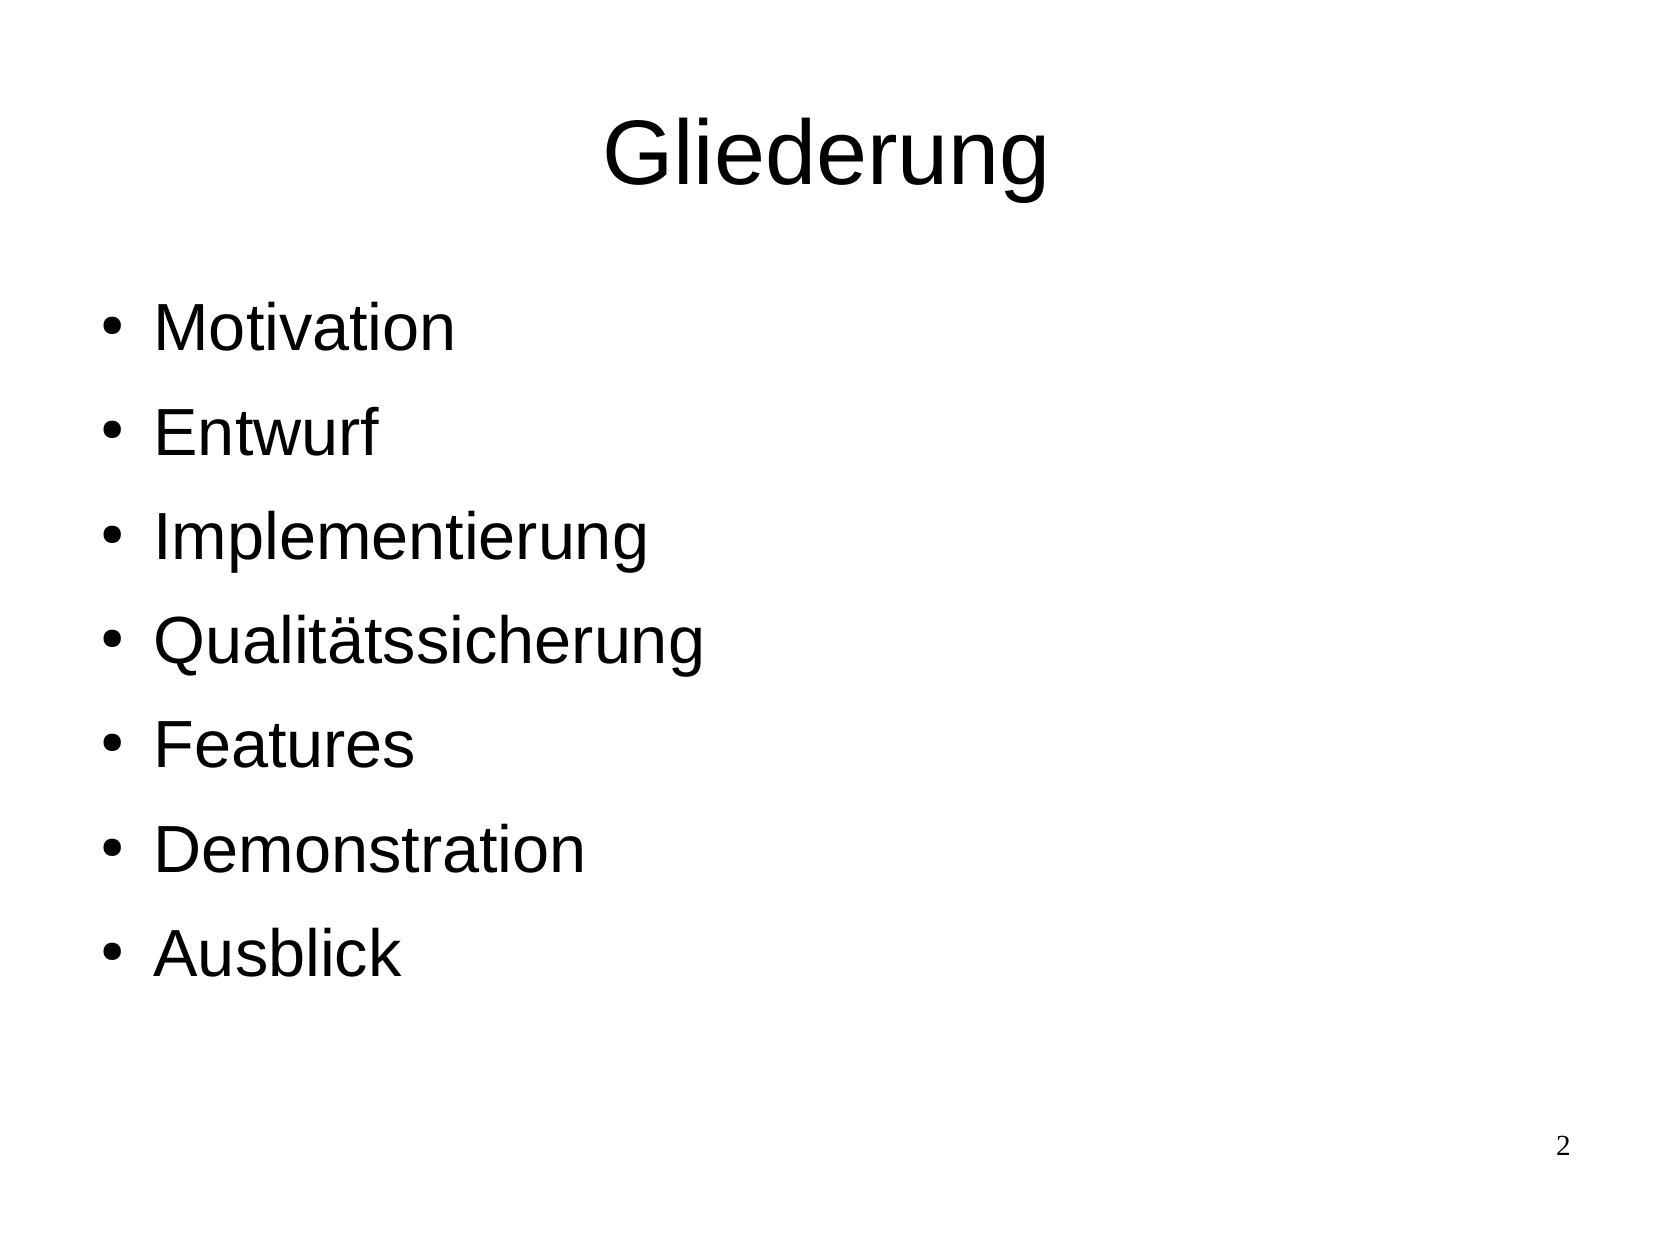

# Gliederung
Motivation
Entwurf
Implementierung
Qualitätssicherung
Features
Demonstration
Ausblick
2